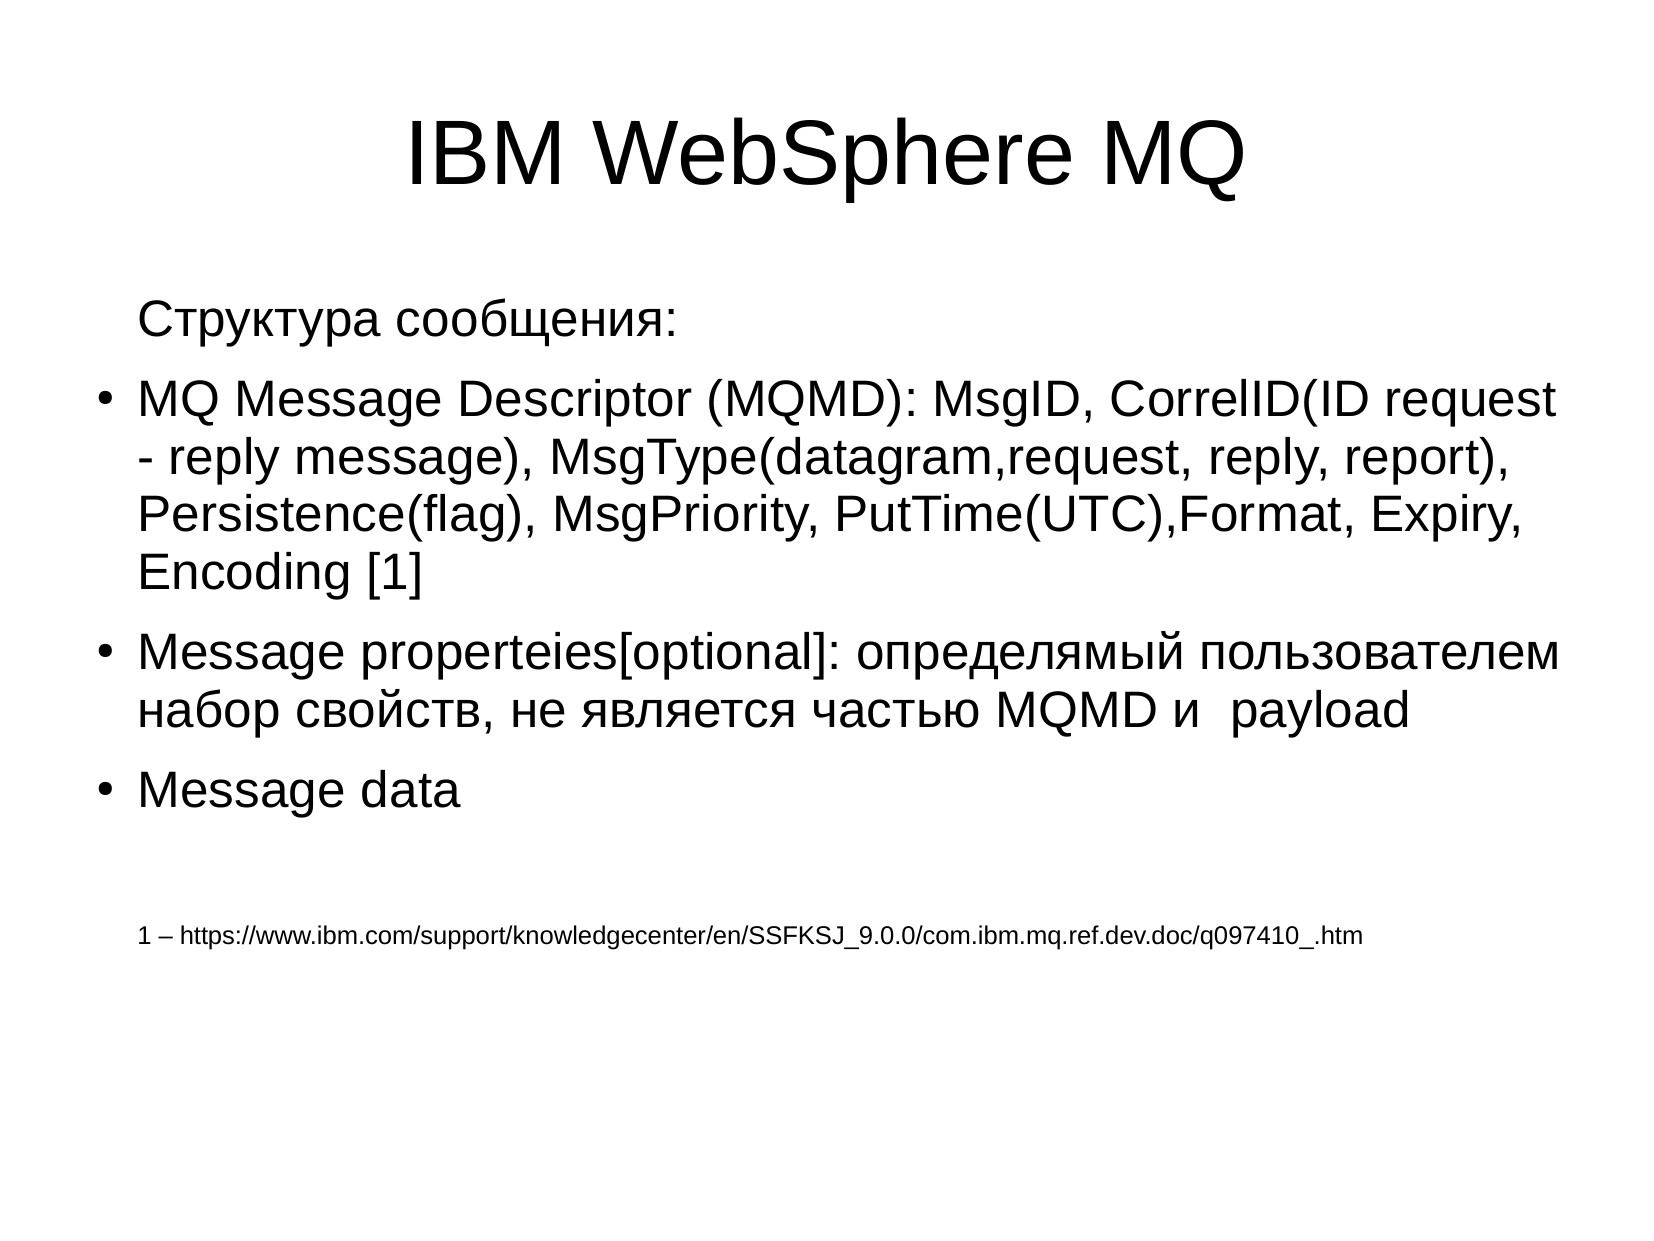

# IBM WebSphere MQ
Структура сообщения:
MQ Message Descriptor (MQMD): MsgID, CorrelID(ID request - reply message), MsgType(datagram,request, reply, report), Persistence(flag), MsgPriority, PutTime(UTC),Format, Expiry, Encoding [1]
Message propertеies[optional]: определямый пользователем набор свойств, не является частью MQMD и payload
Message data
1 – https://www.ibm.com/support/knowledgecenter/en/SSFKSJ_9.0.0/com.ibm.mq.ref.dev.doc/q097410_.htm